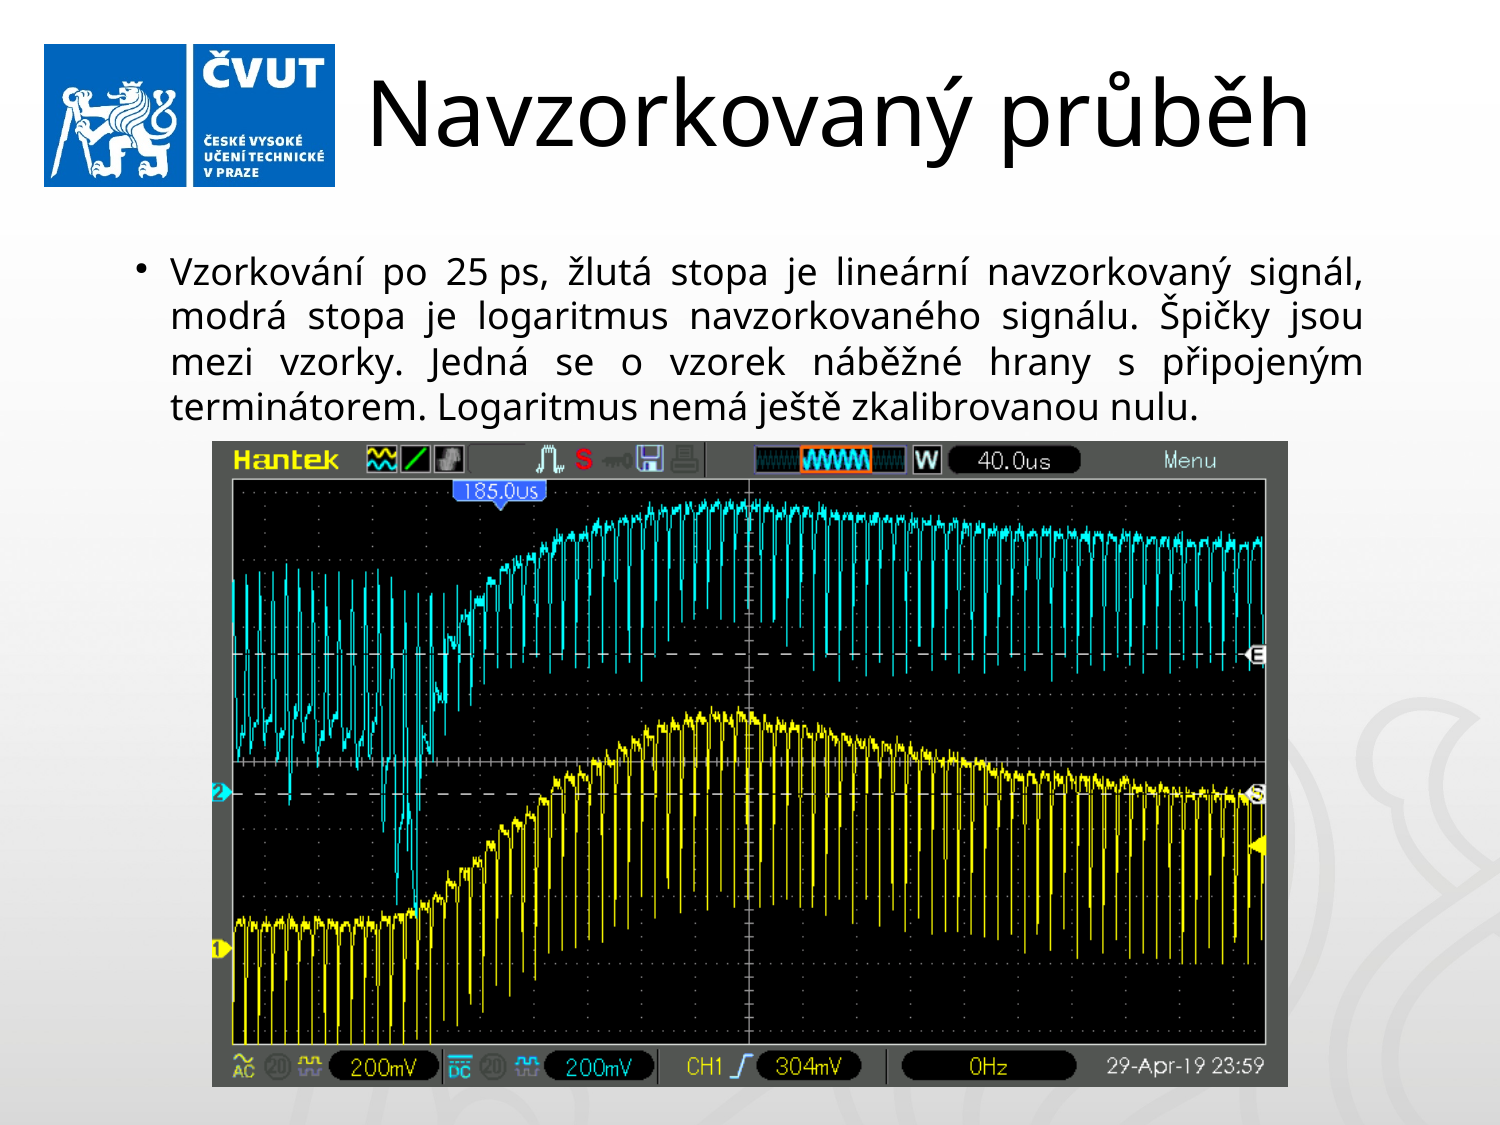

# Navzorkovaný průběh
Vzorkování po 25 ps, žlutá stopa je lineární navzorkovaný signál, modrá stopa je logaritmus navzorkovaného signálu. Špičky jsou mezi vzorky. Jedná se o vzorek náběžné hrany s připojeným terminátorem. Logaritmus nemá ještě zkalibrovanou nulu.